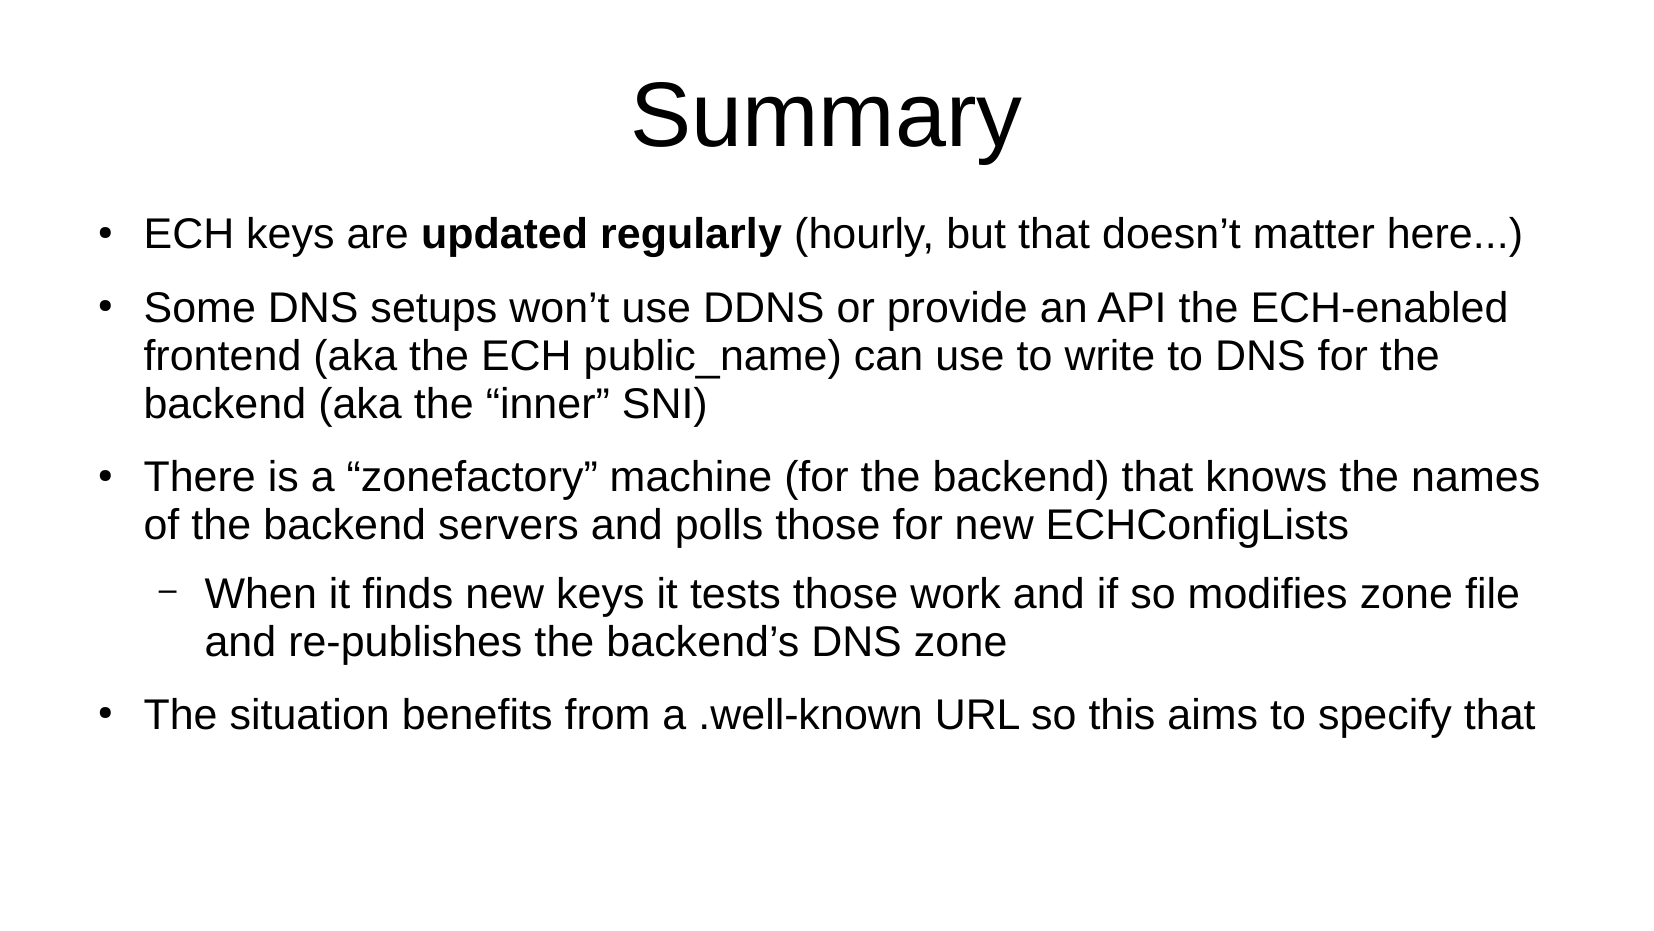

# Summary
ECH keys are updated regularly (hourly, but that doesn’t matter here...)
Some DNS setups won’t use DDNS or provide an API the ECH-enabled frontend (aka the ECH public_name) can use to write to DNS for the backend (aka the “inner” SNI)
There is a “zonefactory” machine (for the backend) that knows the names of the backend servers and polls those for new ECHConfigLists
When it finds new keys it tests those work and if so modifies zone file and re-publishes the backend’s DNS zone
The situation benefits from a .well-known URL so this aims to specify that